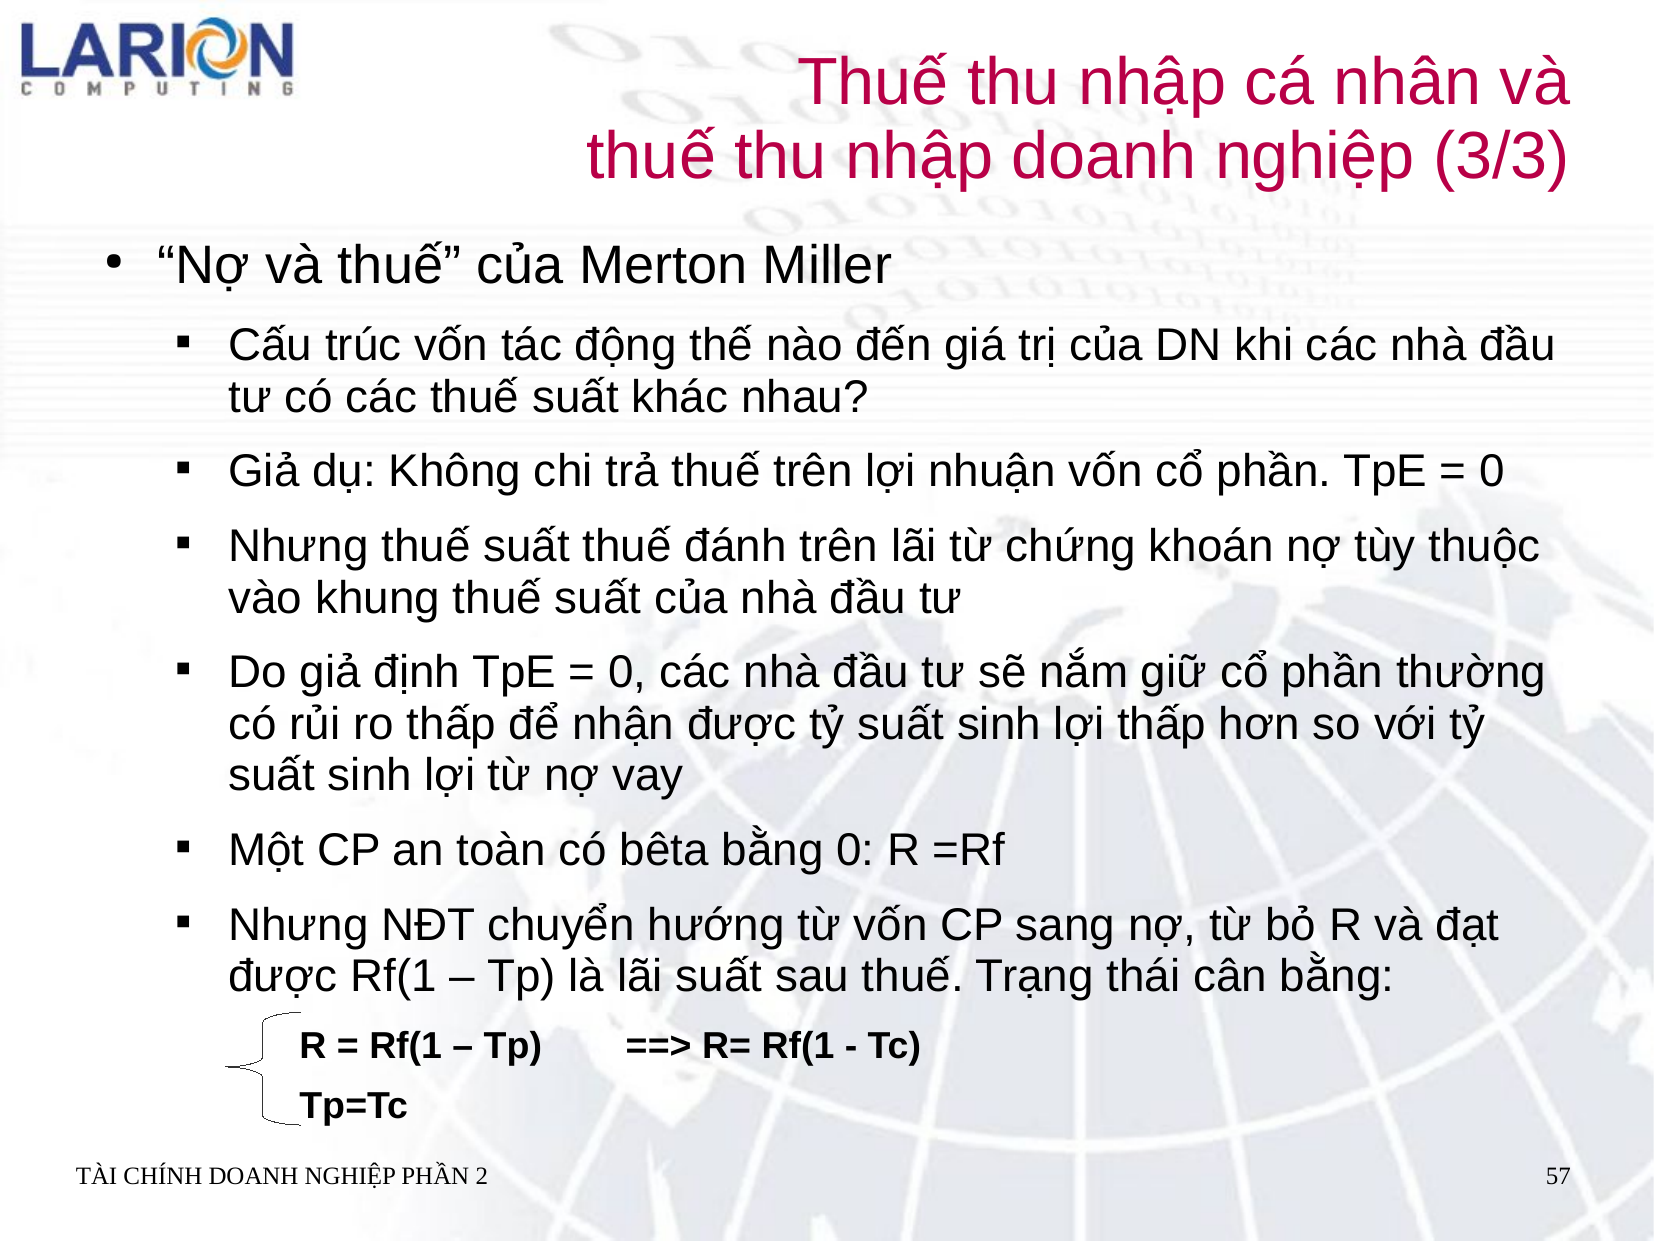

# Thuế thu nhập cá nhân và thuế thu nhập doanh nghiệp (3/3)
“Nợ và thuế” của Merton Miller
Cấu trúc vốn tác động thế nào đến giá trị của DN khi các nhà đầu tư có các thuế suất khác nhau?
Giả dụ: Không chi trả thuế trên lợi nhuận vốn cổ phần. TpE = 0
Nhưng thuế suất thuế đánh trên lãi từ chứng khoán nợ tùy thuộc vào khung thuế suất của nhà đầu tư
Do giả định TpE = 0, các nhà đầu tư sẽ nắm giữ cổ phần thường có rủi ro thấp để nhận được tỷ suất sinh lợi thấp hơn so với tỷ suất sinh lợi từ nợ vay
Một CP an toàn có bêta bằng 0: R =Rf
Nhưng NĐT chuyển hướng từ vốn CP sang nợ, từ bỏ R và đạt được Rf(1 – Tp) là lãi suất sau thuế. Trạng thái cân bằng:
R = Rf(1 – Tp) ==> R= Rf(1 - Tc)
Tp=Tc
TÀI CHÍNH DOANH NGHIỆP PHẦN 2
57